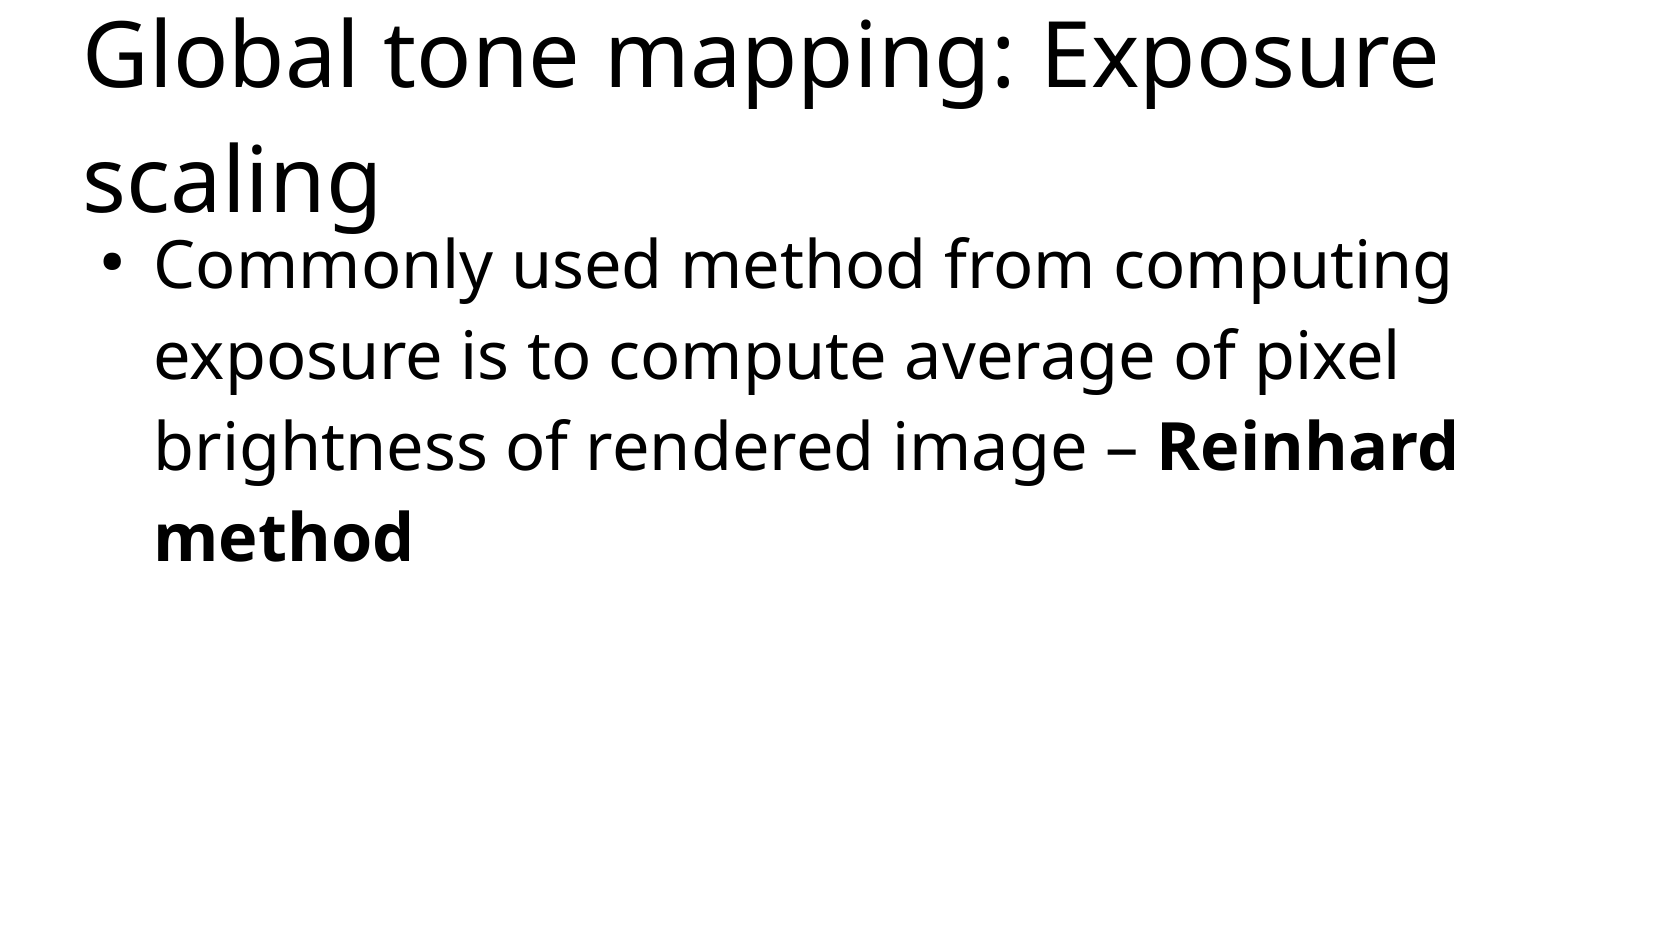

# Global tone mapping: Exposure scaling
Commonly used method from computing exposure is to compute average of pixel brightness of rendered image – Reinhard method